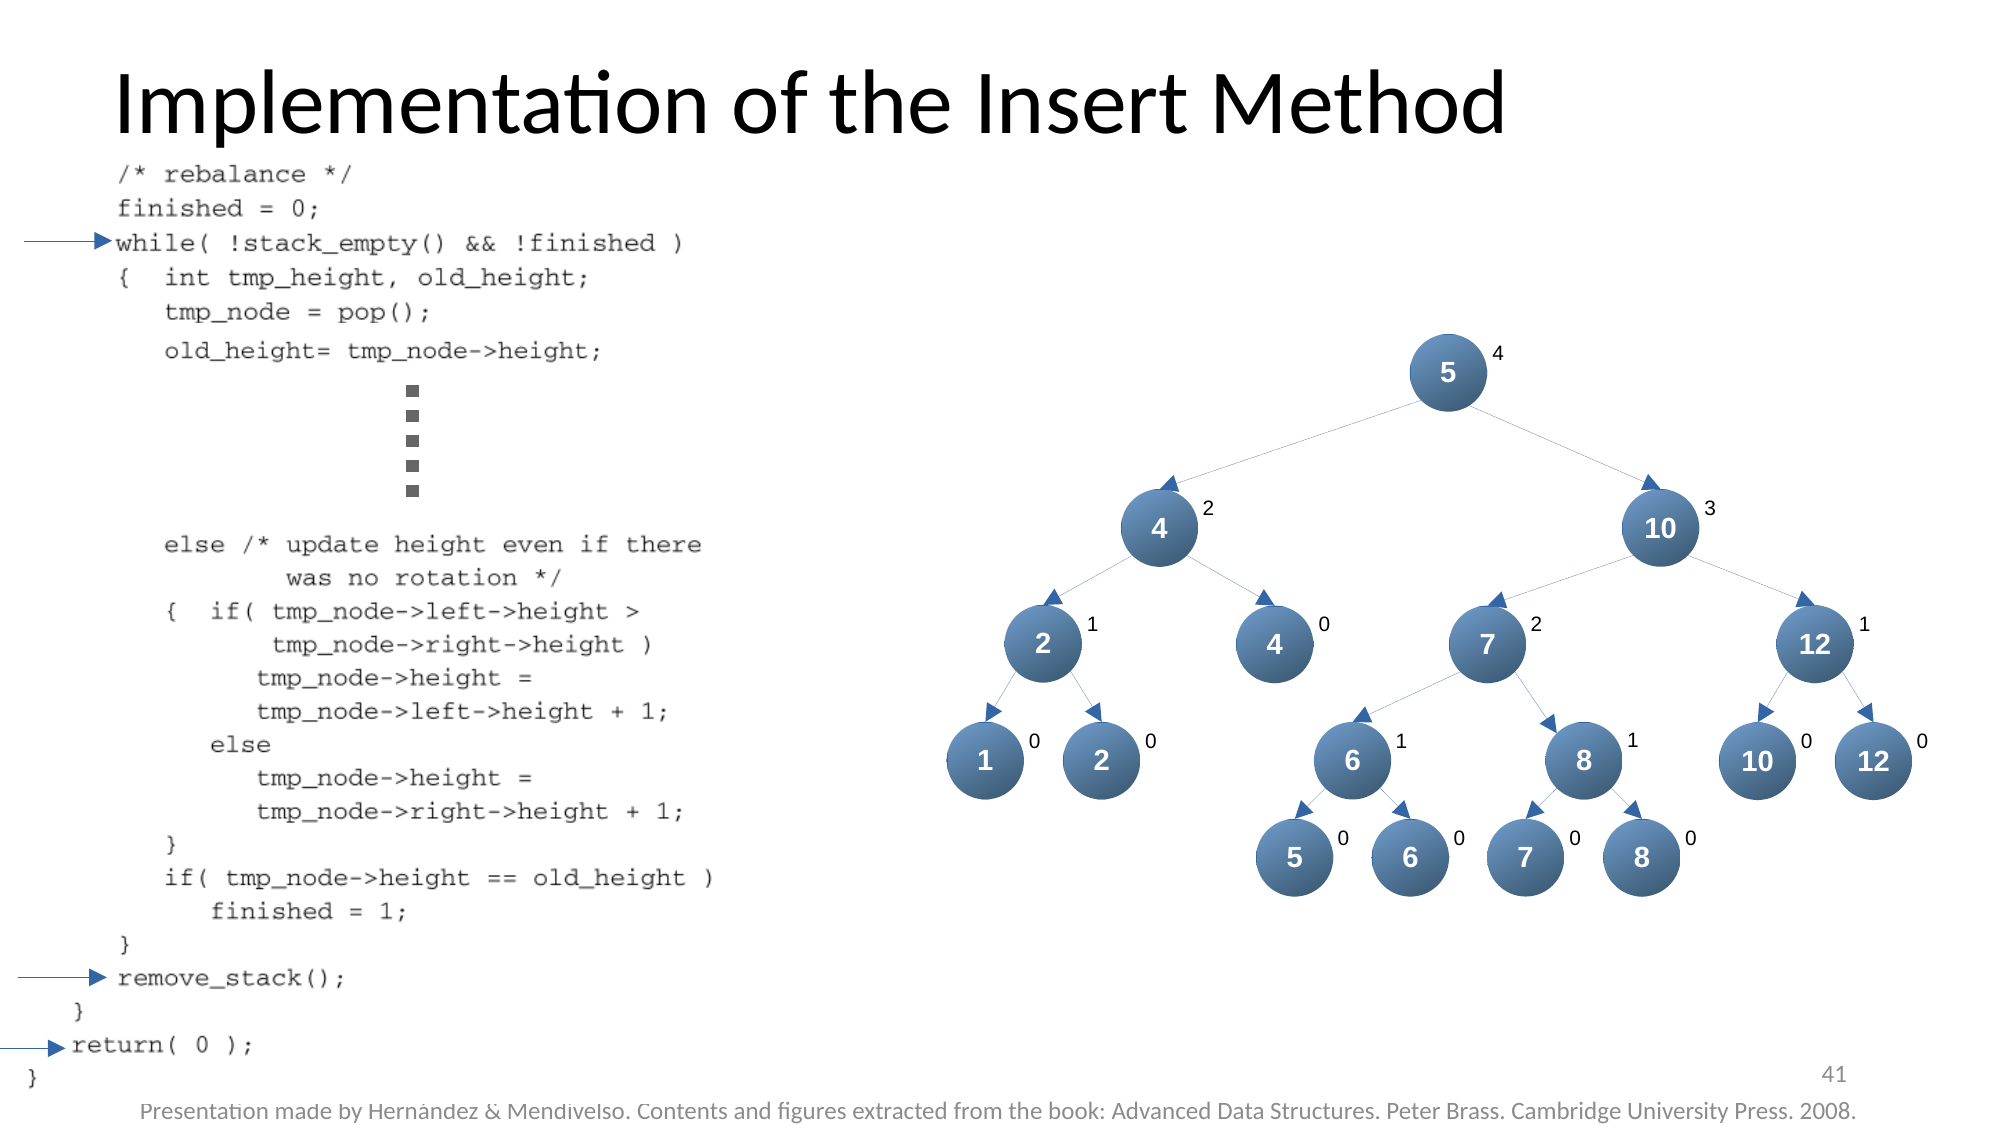

# Implementation of the Insert Method
5
4
10
3
4
2
2
1
0
12
1
4
7
2
1
1
0
0
2
0
6
1
8
10
12
0
7
0
8
0
5
0
6
0
41
Presentation made by Hernández & Mendivelso. Contents and figures extracted from the book: Advanced Data Structures. Peter Brass. Cambridge University Press. 2008.